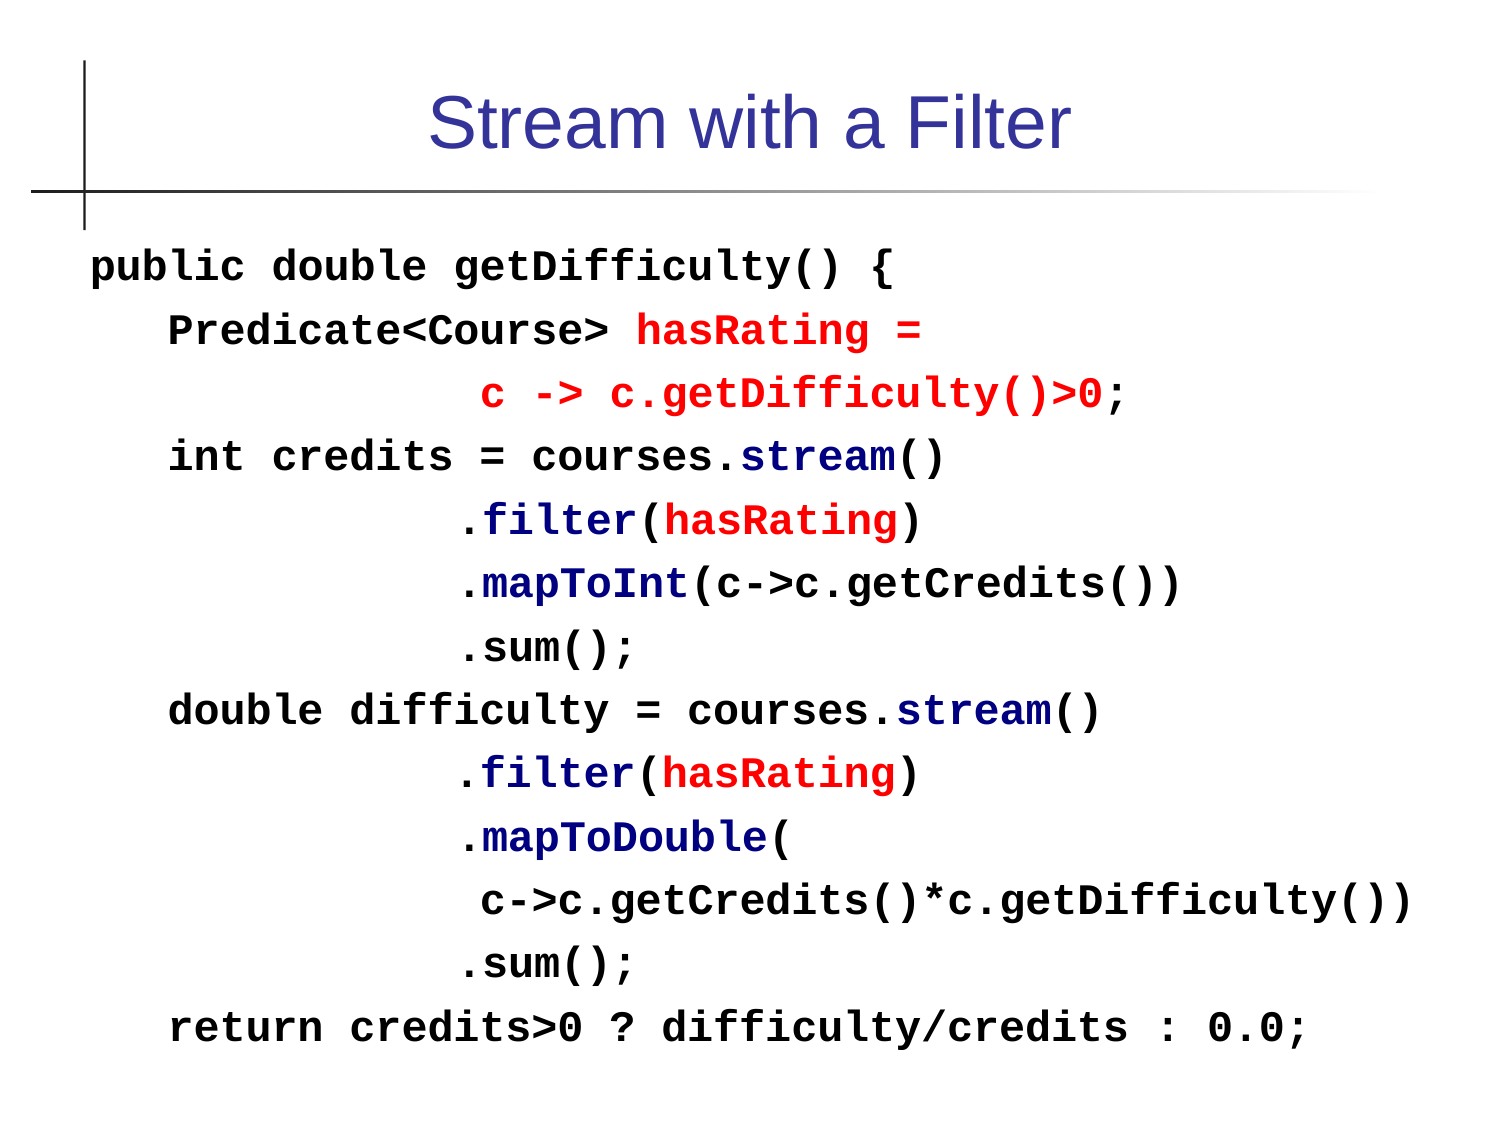

# Stream with a Filter
public double getDifficulty() {
 Predicate<Course> hasRating =
 c -> c.getDifficulty()>0;
 int credits = courses.stream()
				 .filter(hasRating)
				 .mapToInt(c->c.getCredits())
				 .sum();
 double difficulty = courses.stream()
 .filter(hasRating)
				 .mapToDouble(
 c->c.getCredits()*c.getDifficulty())
				 .sum();
 return credits>0 ? difficulty/credits : 0.0;